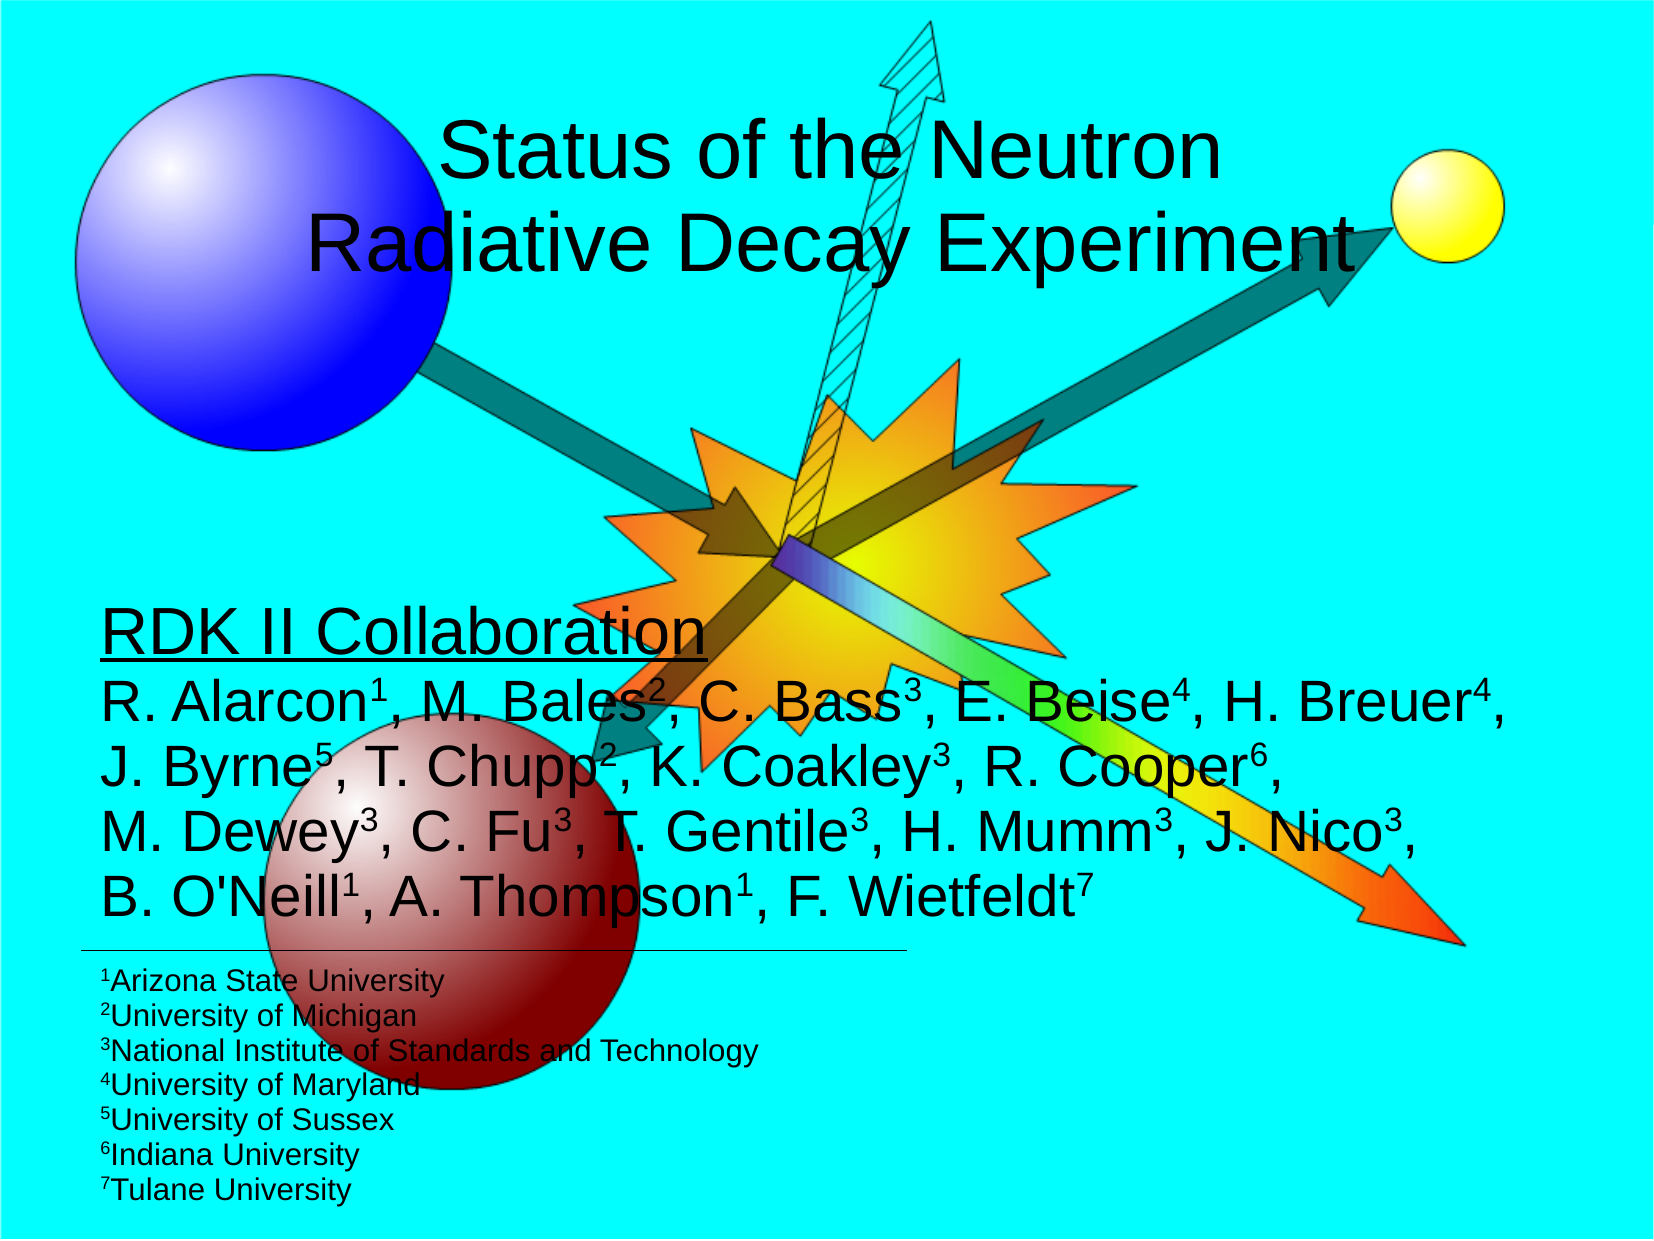

# Status of the Neutron Radiative Decay Experiment
RDK II Collaboration
R. Alarcon1, M. Bales2, C. Bass3, E. Beise4, H. Breuer4, J. Byrne5, T. Chupp2, K. Coakley3, R. Cooper6,
M. Dewey3, C. Fu3, T. Gentile3, H. Mumm3, J. Nico3,
B. O'Neill1, A. Thompson1, F. Wietfeldt7
1Arizona State University
2University of Michigan
3National Institute of Standards and Technology
4University of Maryland
5University of Sussex
6Indiana University
7Tulane University